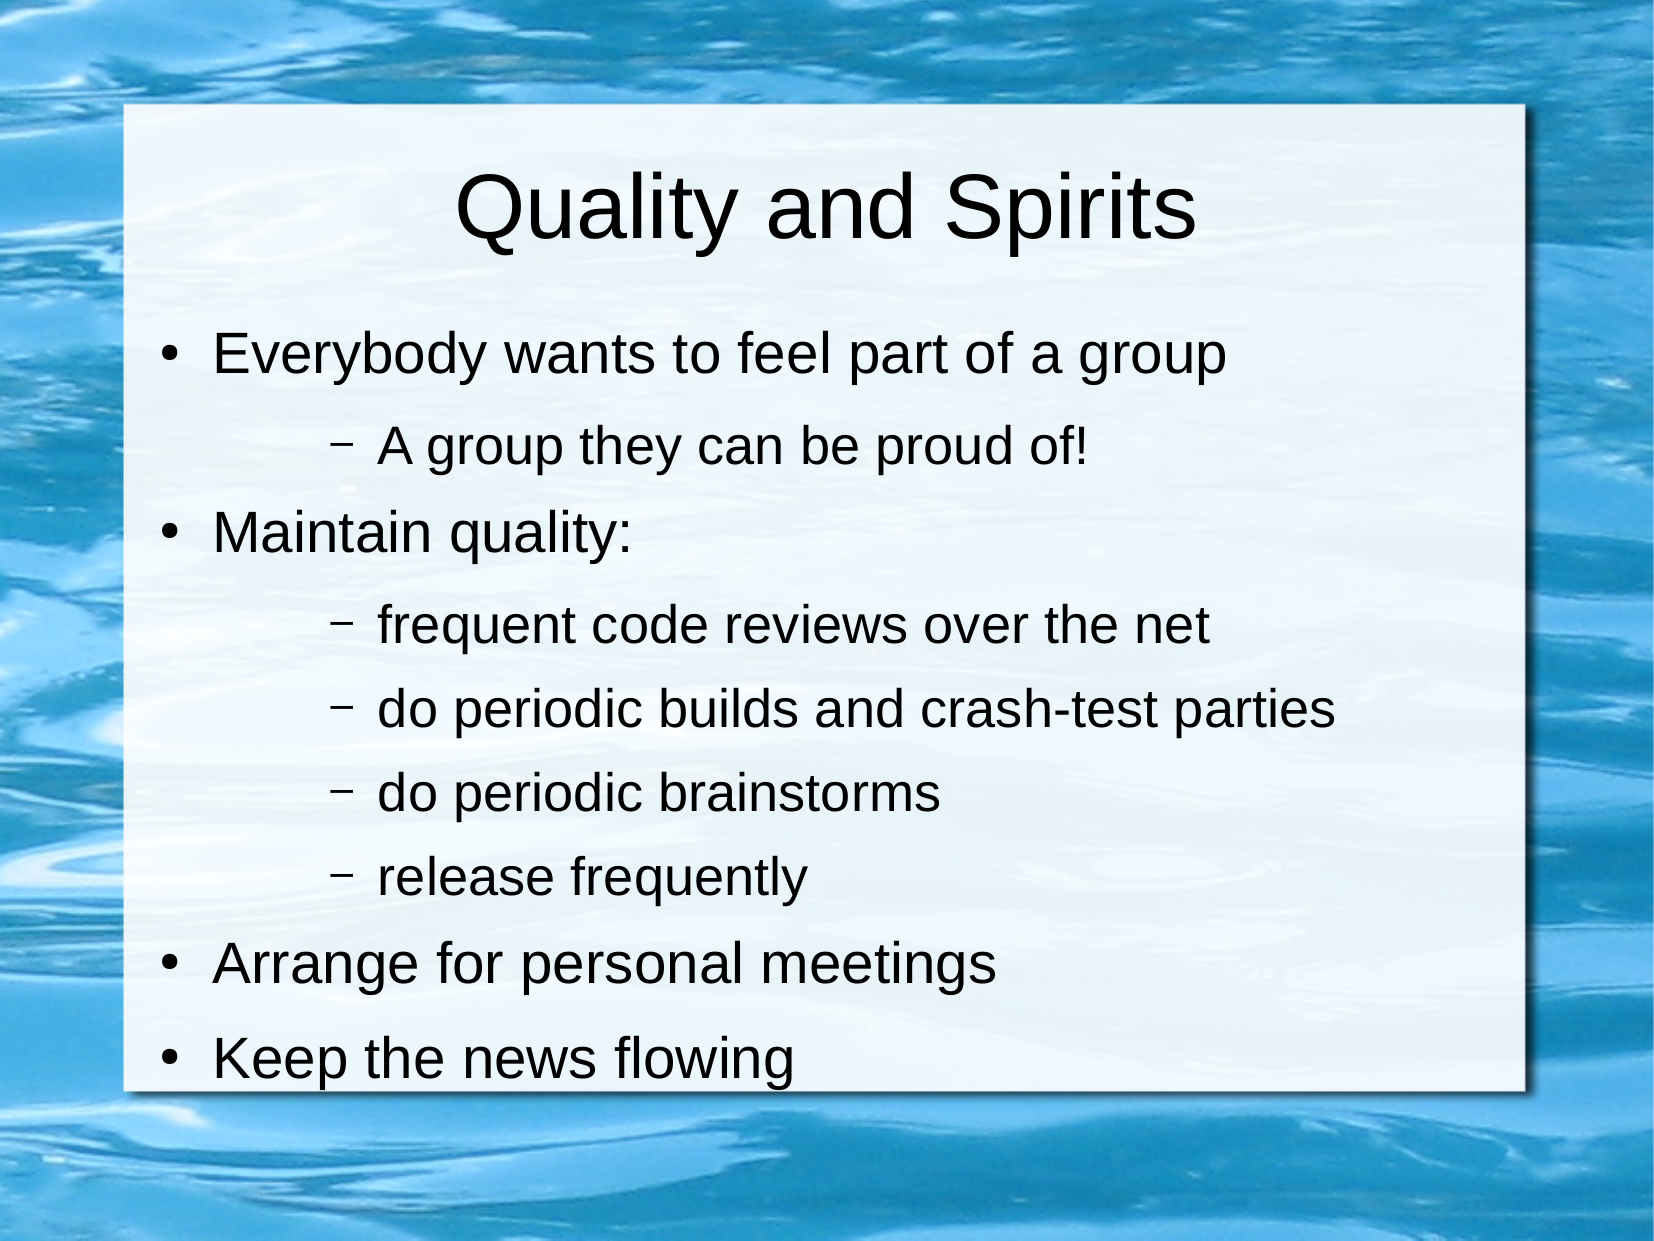

# Quality and Spirits
Everybody wants to feel part of a group
A group they can be proud of!
Maintain quality:
frequent code reviews over the net
do periodic builds and crash-test parties
do periodic brainstorms
release frequently
Arrange for personal meetings
Keep the news flowing